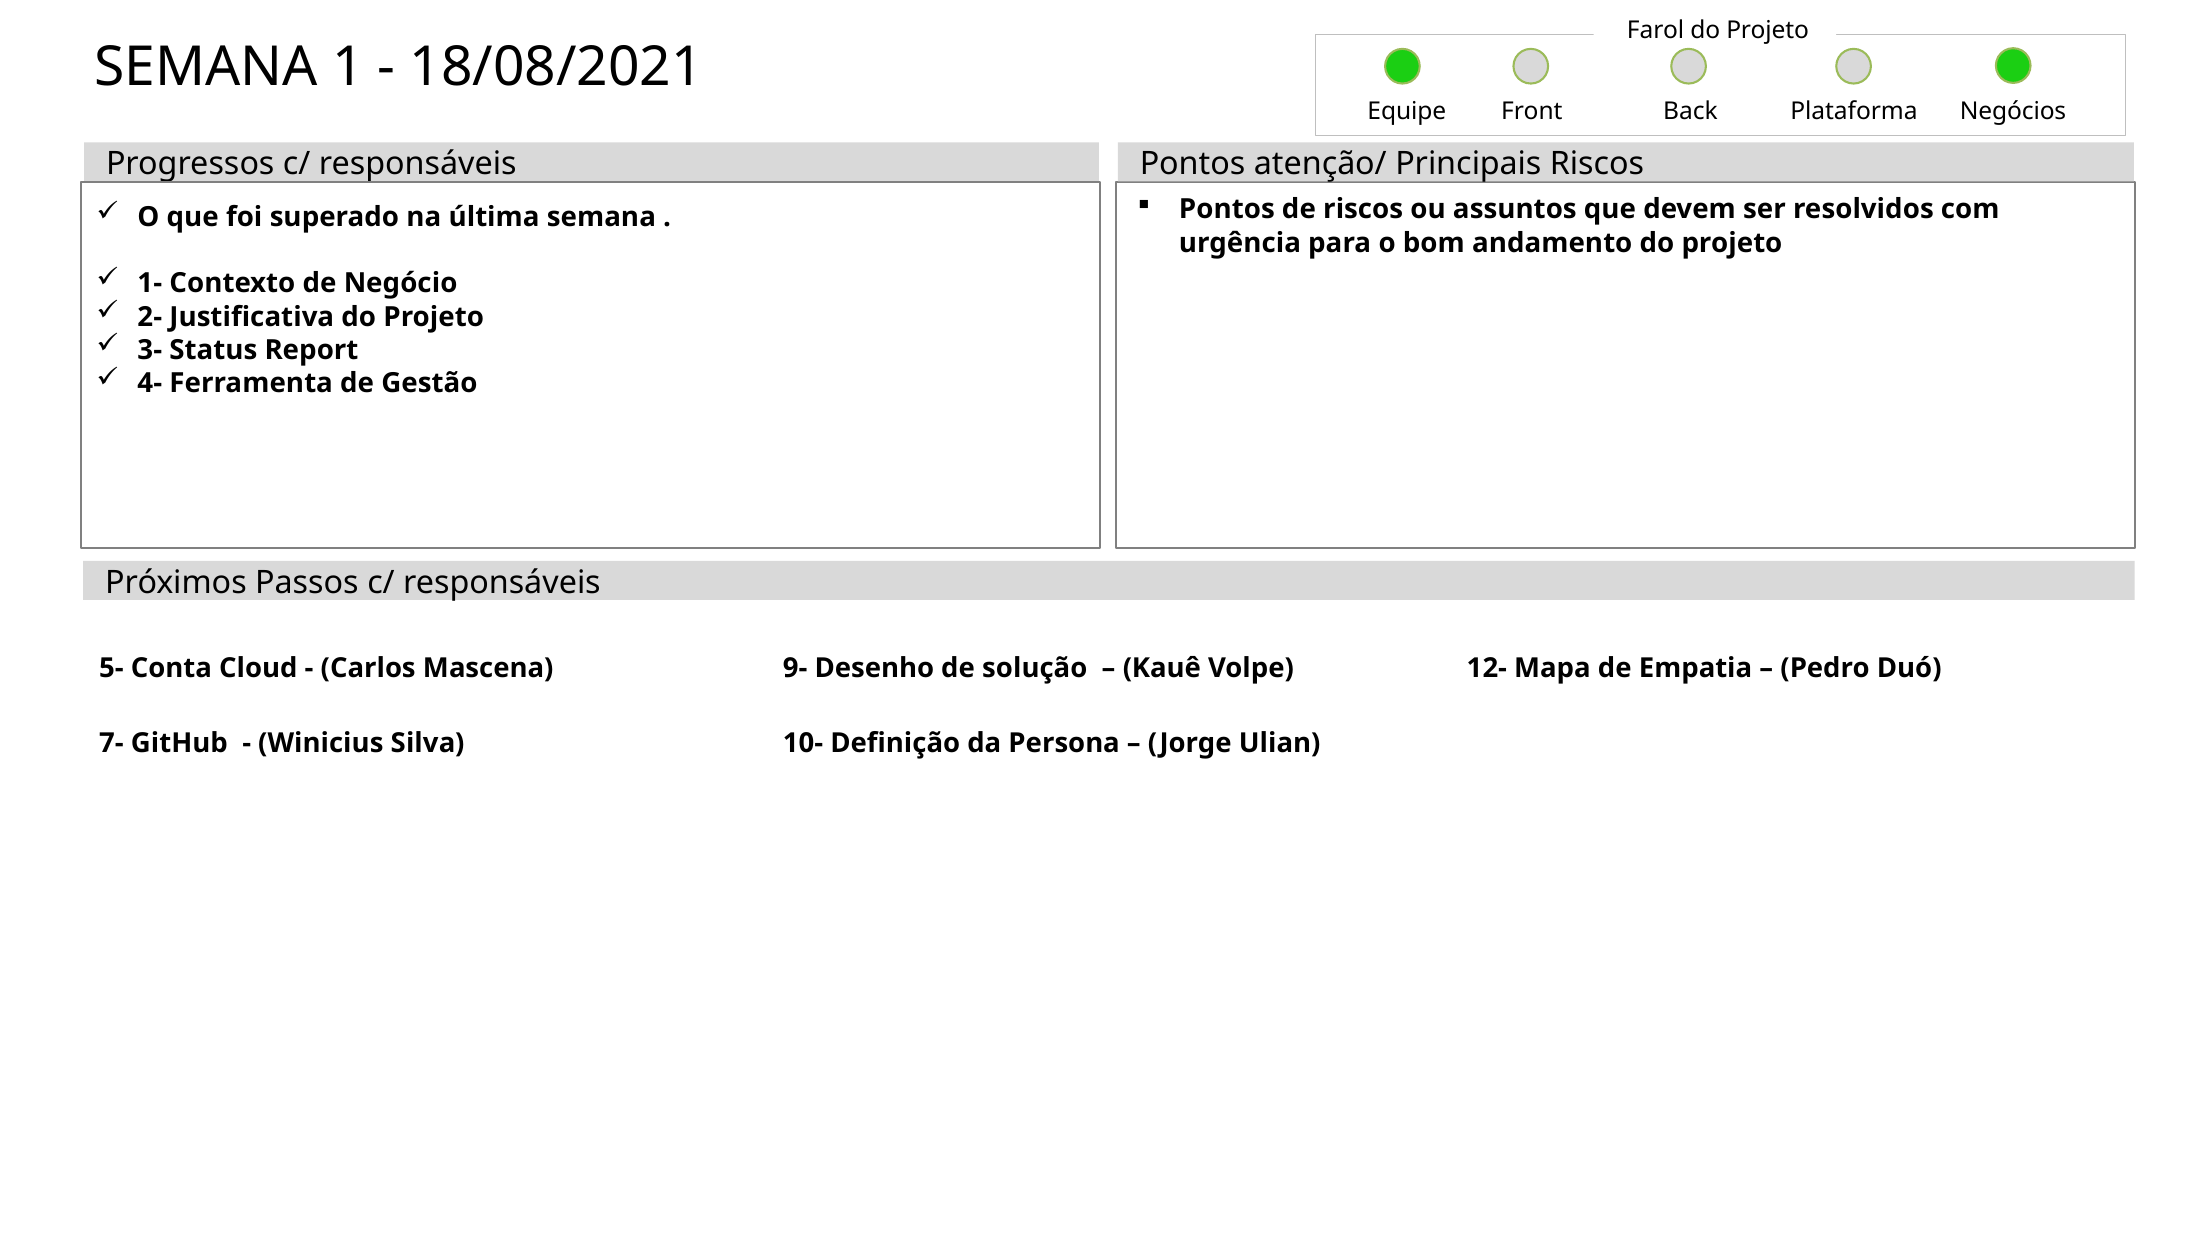

Farol do Projeto
# SEMANA 1 - 18/08/2021
Equipe
Front
Back
Plataforma
Negócios
Progressos c/ responsáveis
Pontos atenção/ Principais Riscos
O que foi superado na última semana .
1- Contexto de Negócio
2- Justificativa do Projeto
3- Status Report
4- Ferramenta de Gestão
Pontos de riscos ou assuntos que devem ser resolvidos com urgência para o bom andamento do projeto
Próximos Passos c/ responsáveis
| 5- Conta Cloud - (Carlos Mascena) 7- GitHub - (Winicius Silva) | 9- Desenho de solução – (Kauê Volpe) 10- Definição da Persona – (Jorge Ulian) | 12- Mapa de Empatia – (Pedro Duó) |
| --- | --- | --- |